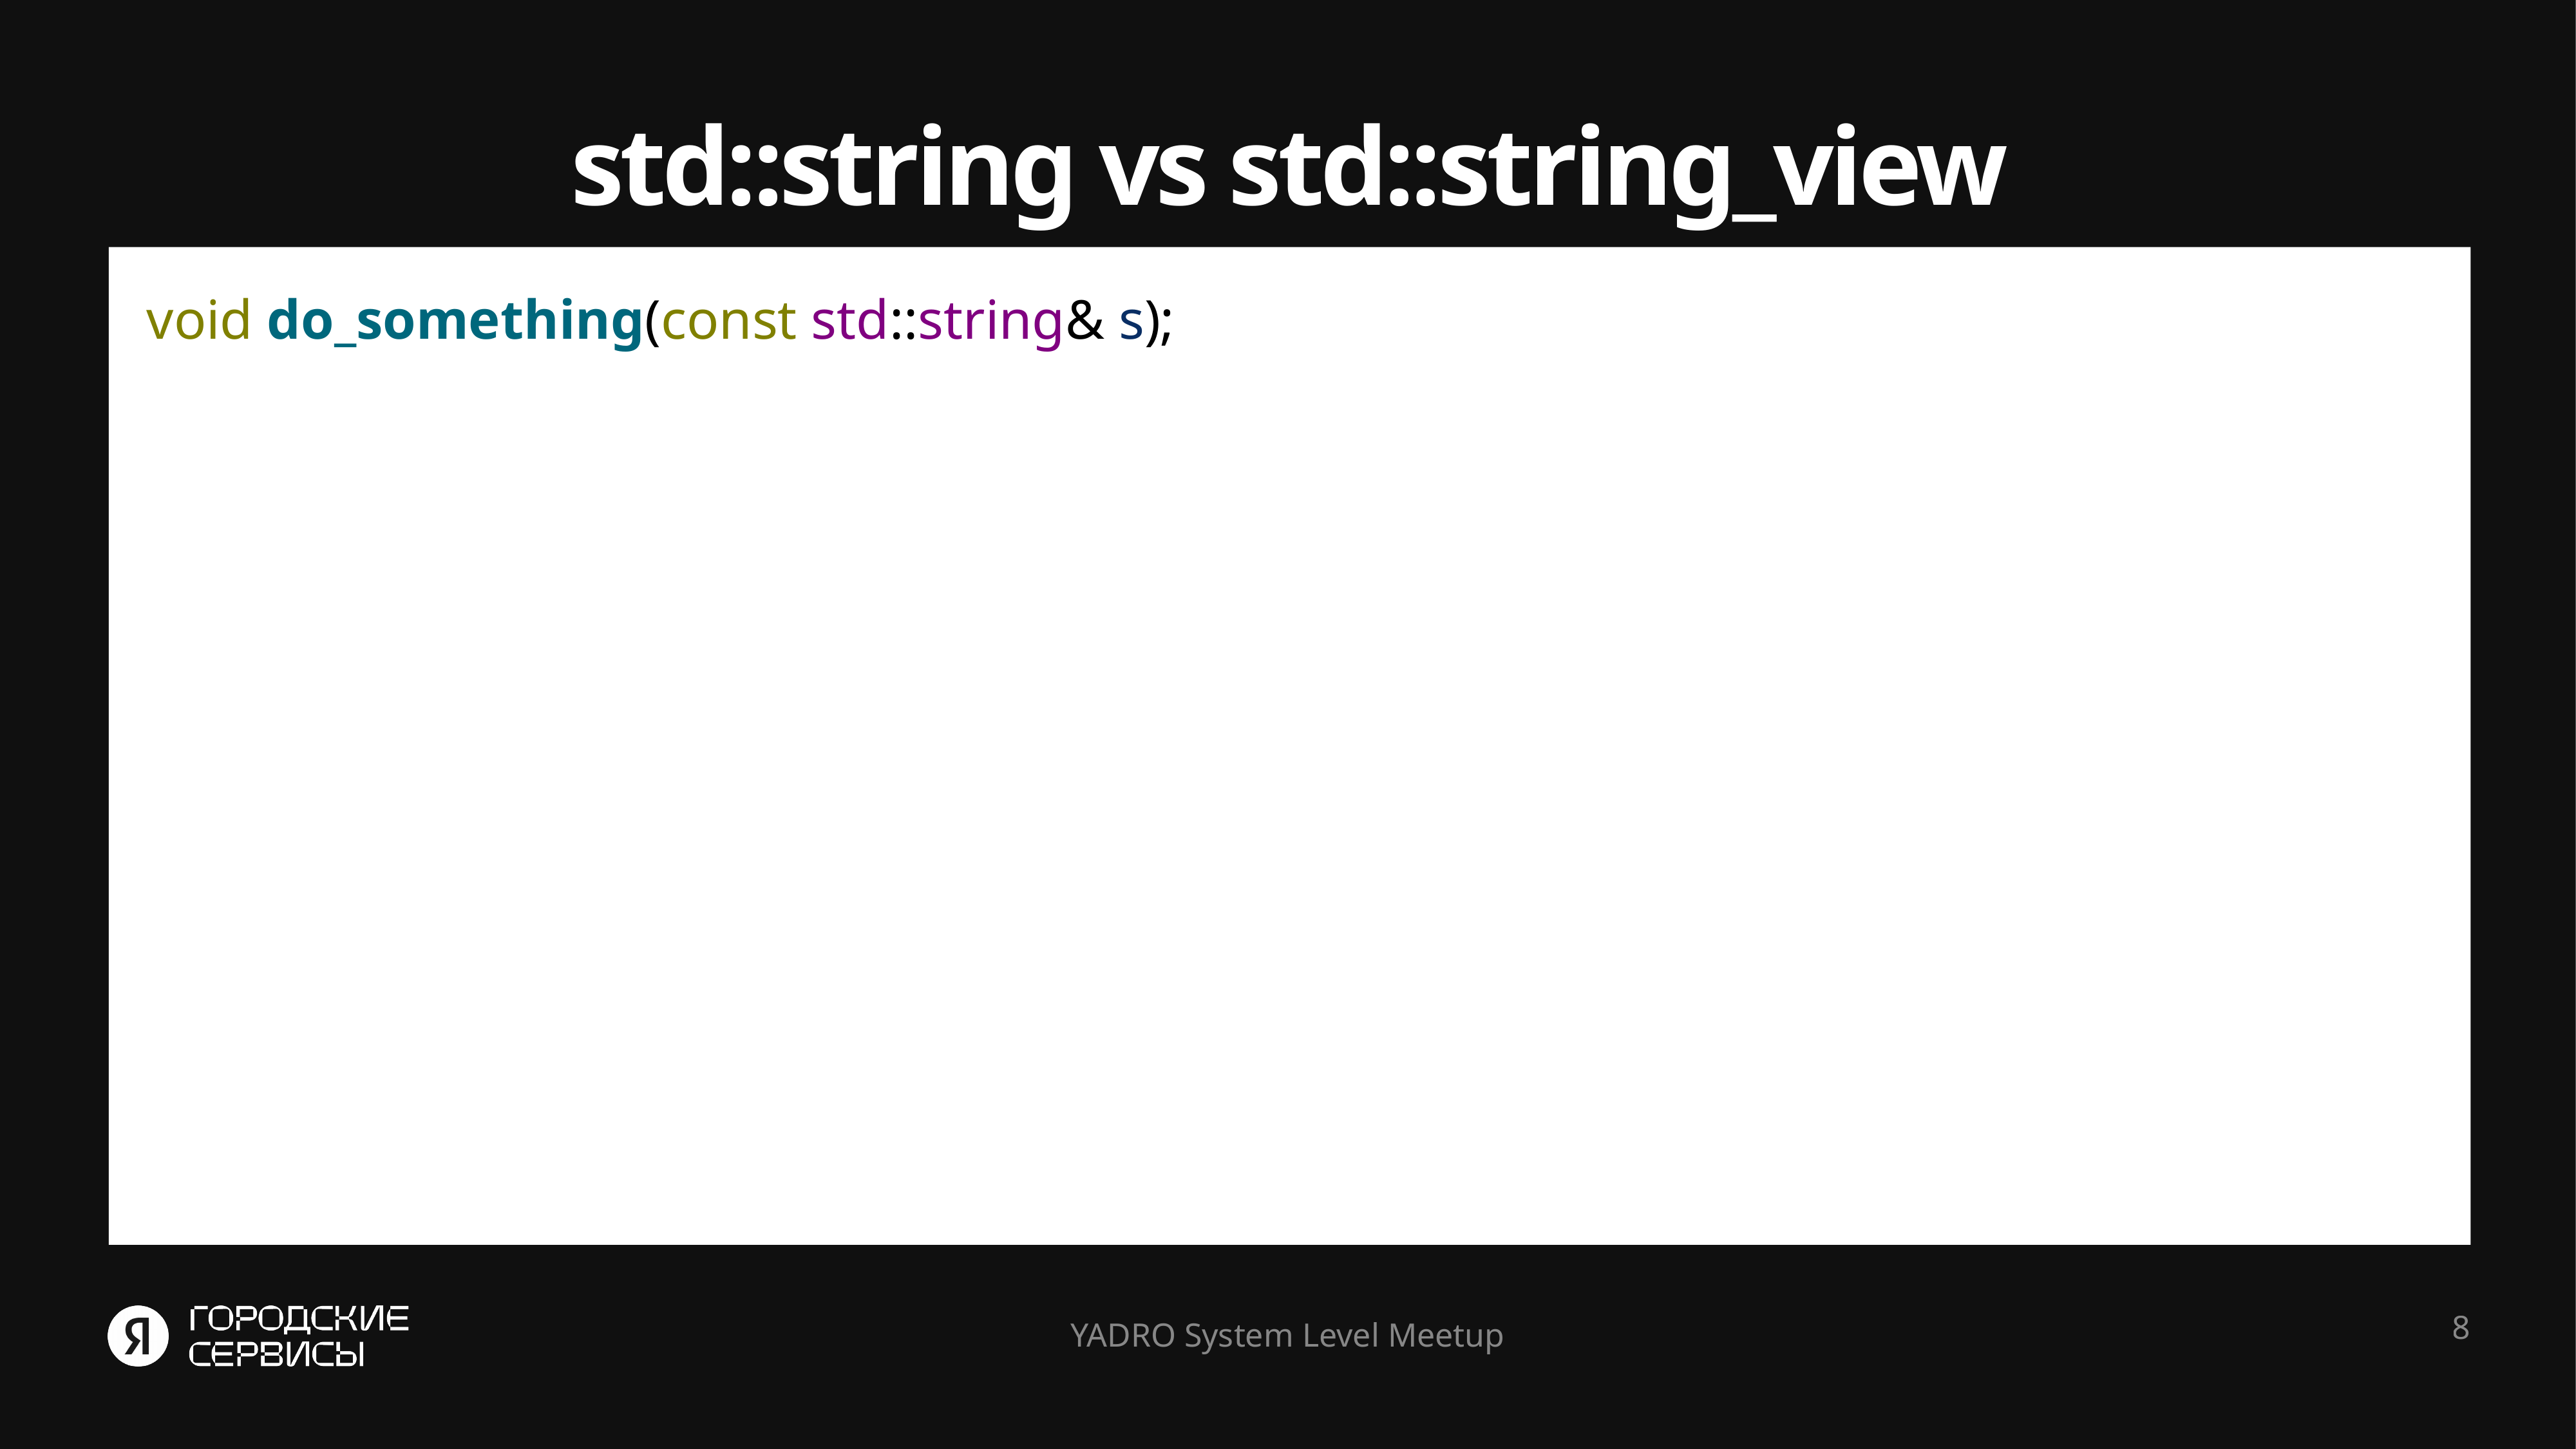

std::string vs std::string_view
# void do_something(const std::string& s);
YADRO System Level Meetup